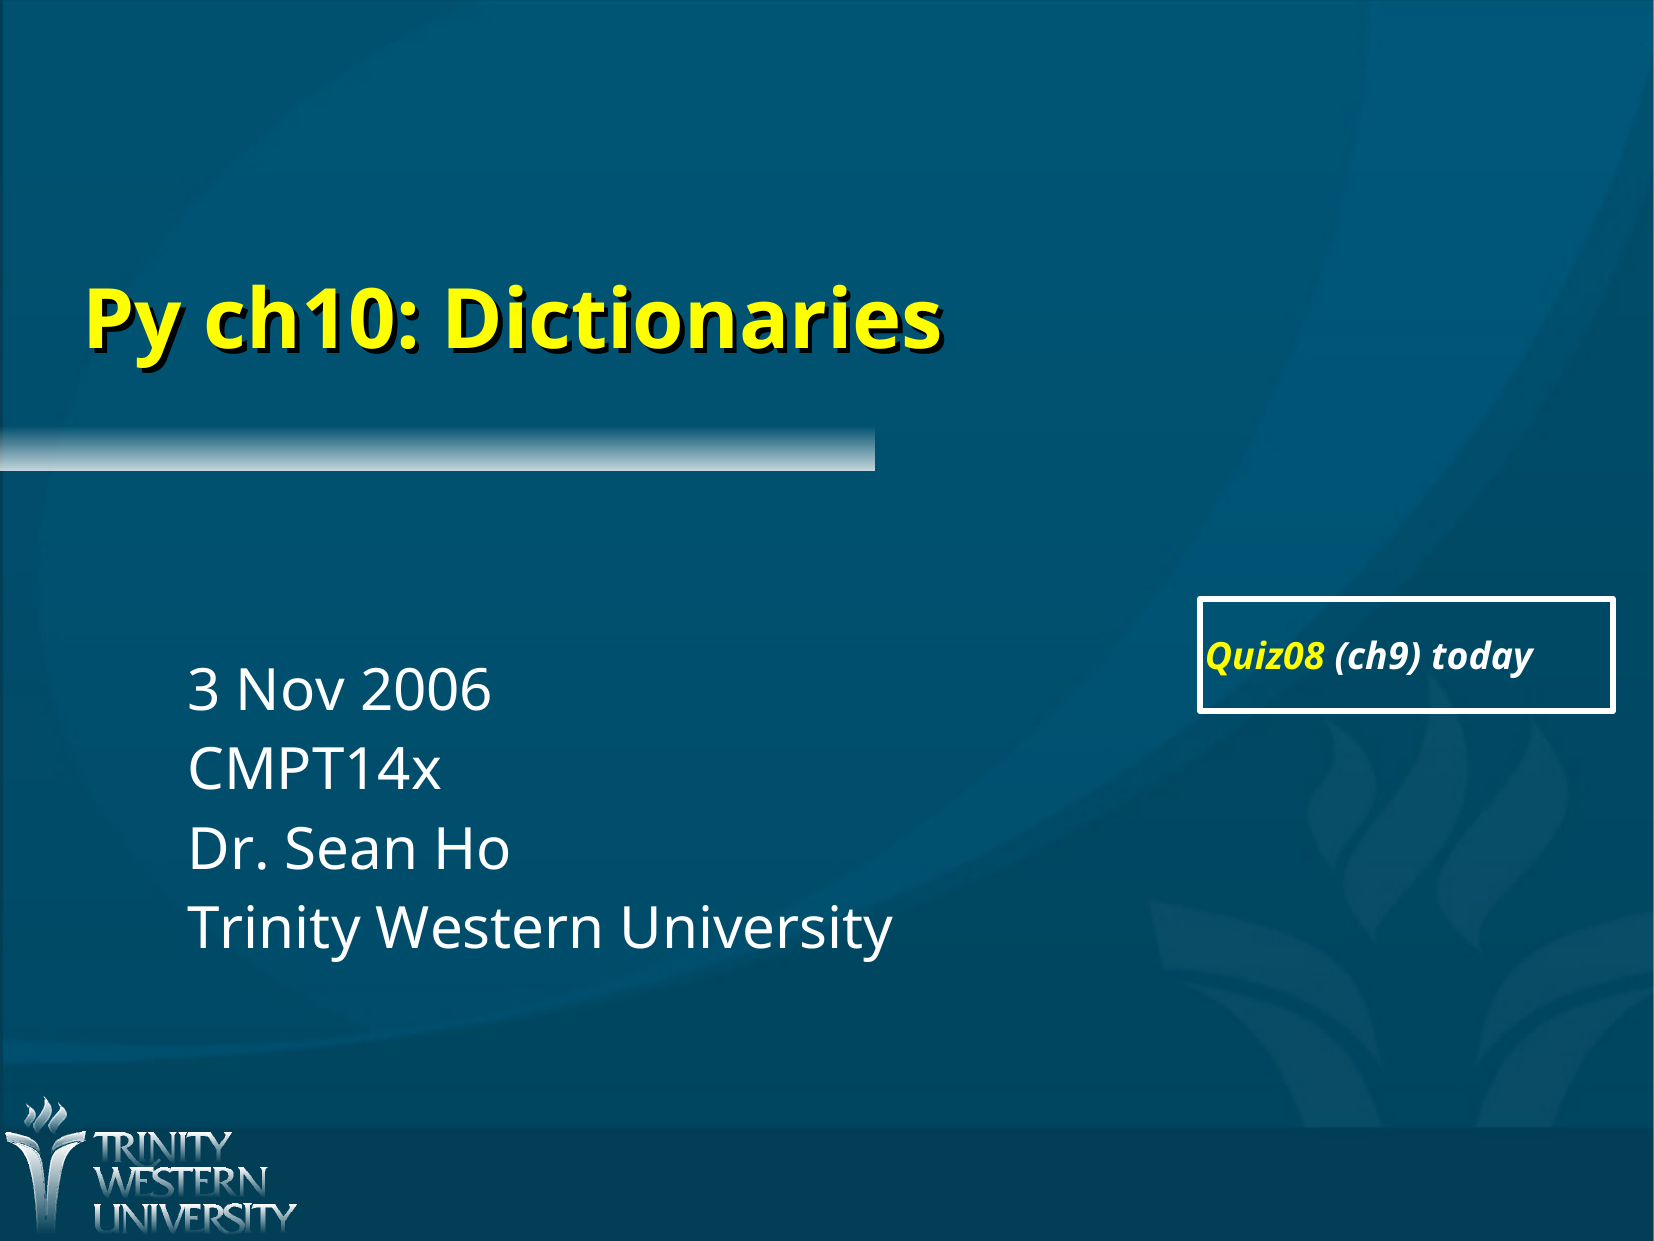

# Py ch10: Dictionaries
3 Nov 2006
CMPT14x
Dr. Sean Ho
Trinity Western University
Quiz08 (ch9) today